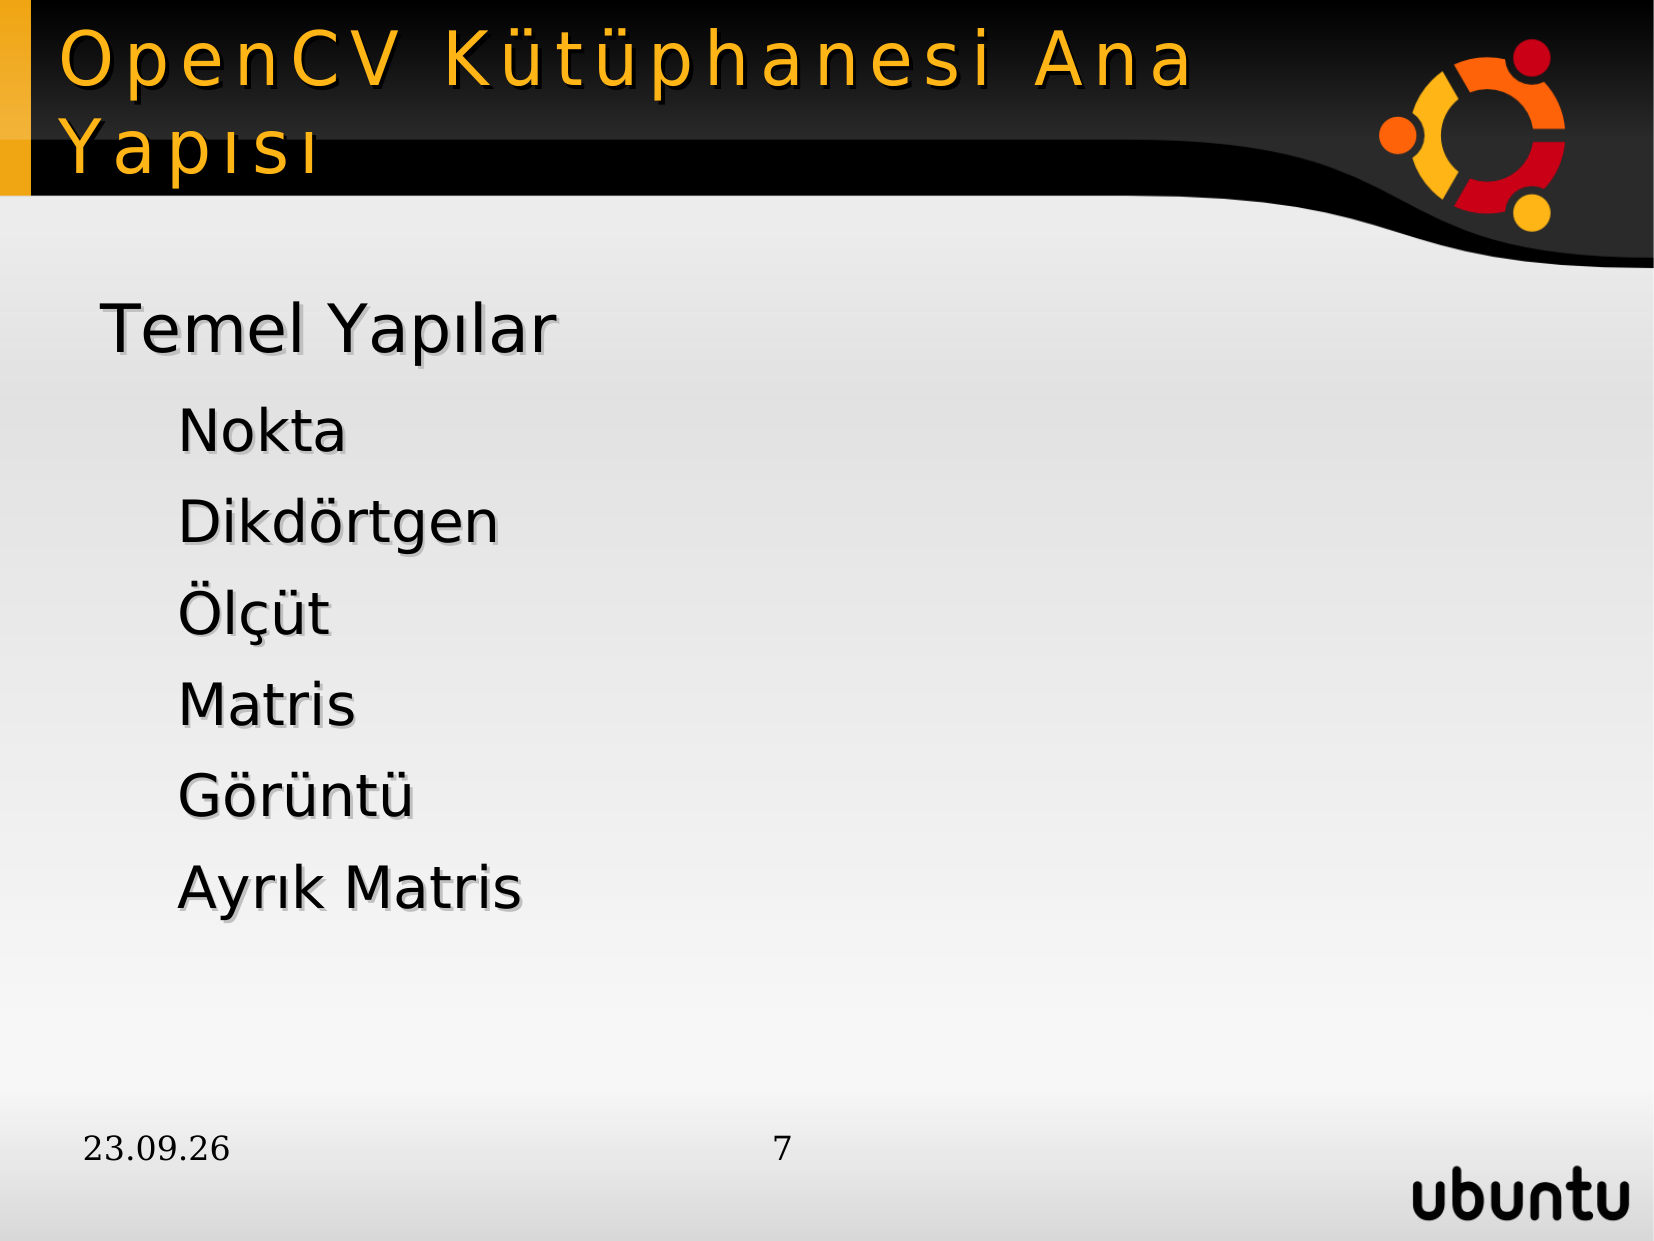

# OpenCV Kütüphanesi Ana Yapısı
Temel Yapılar
Nokta
Dikdörtgen
Ölçüt
Matris
Görüntü
Ayrık Matris
7